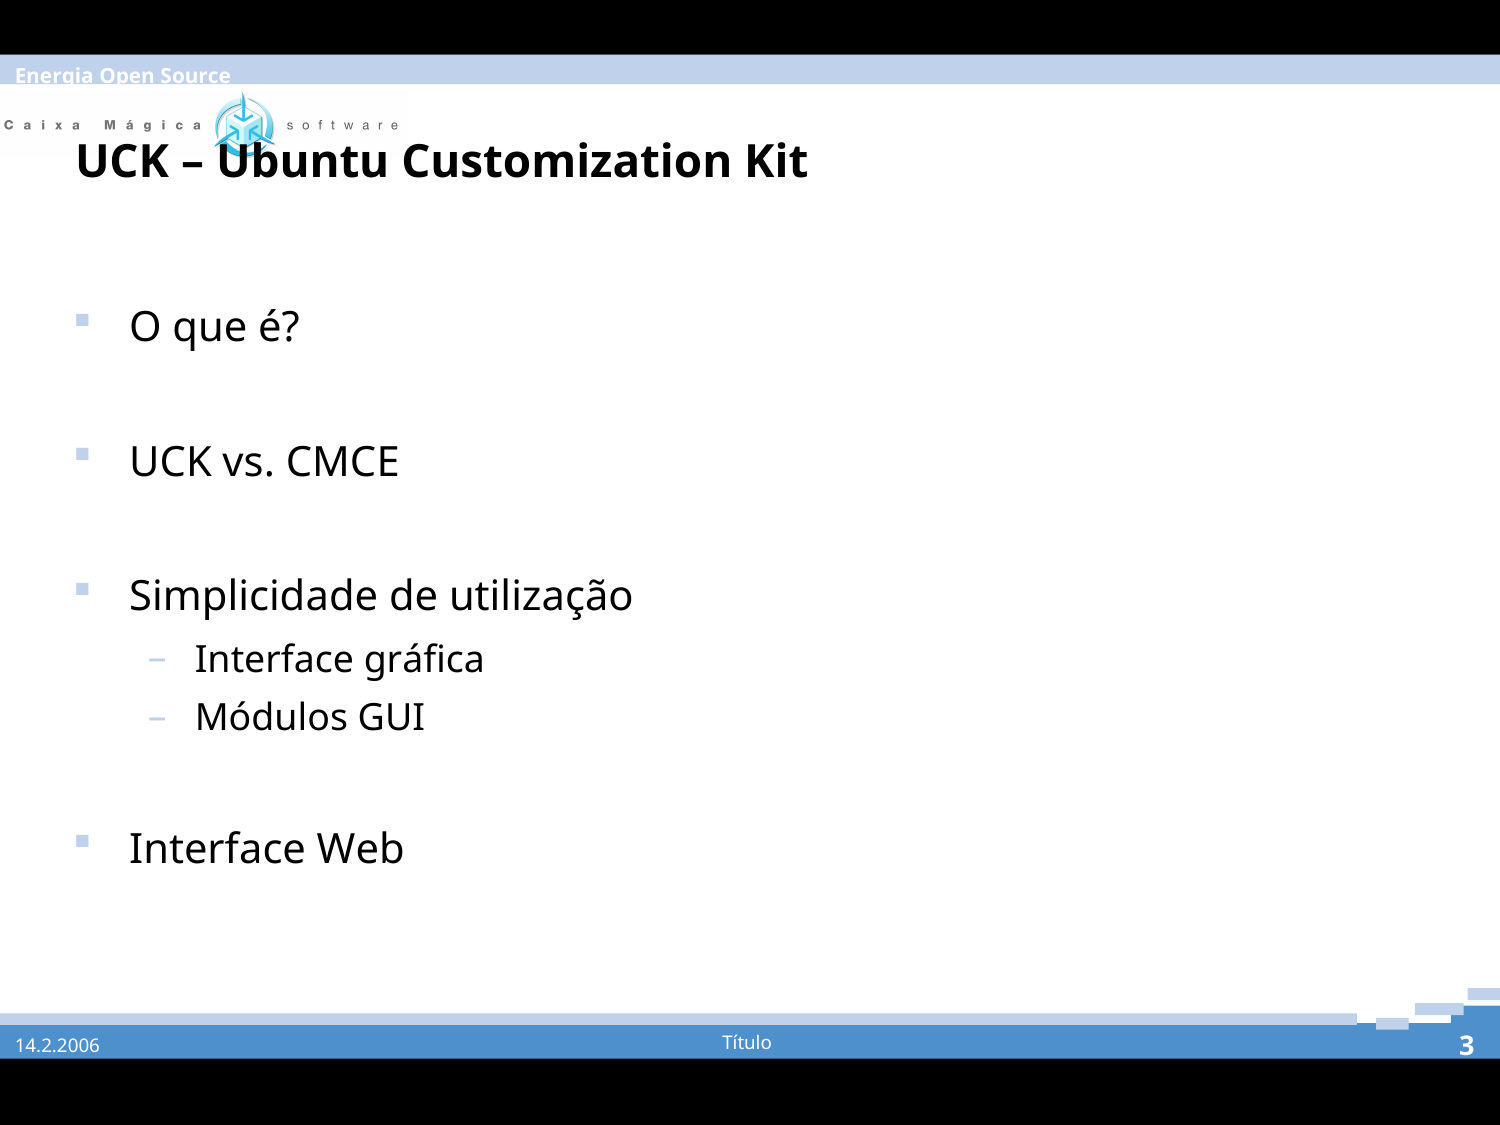

# UCK – Ubuntu Customization Kit
O que é?
UCK vs. CMCE
Simplicidade de utilização
Interface gráfica
Módulos GUI
Interface Web